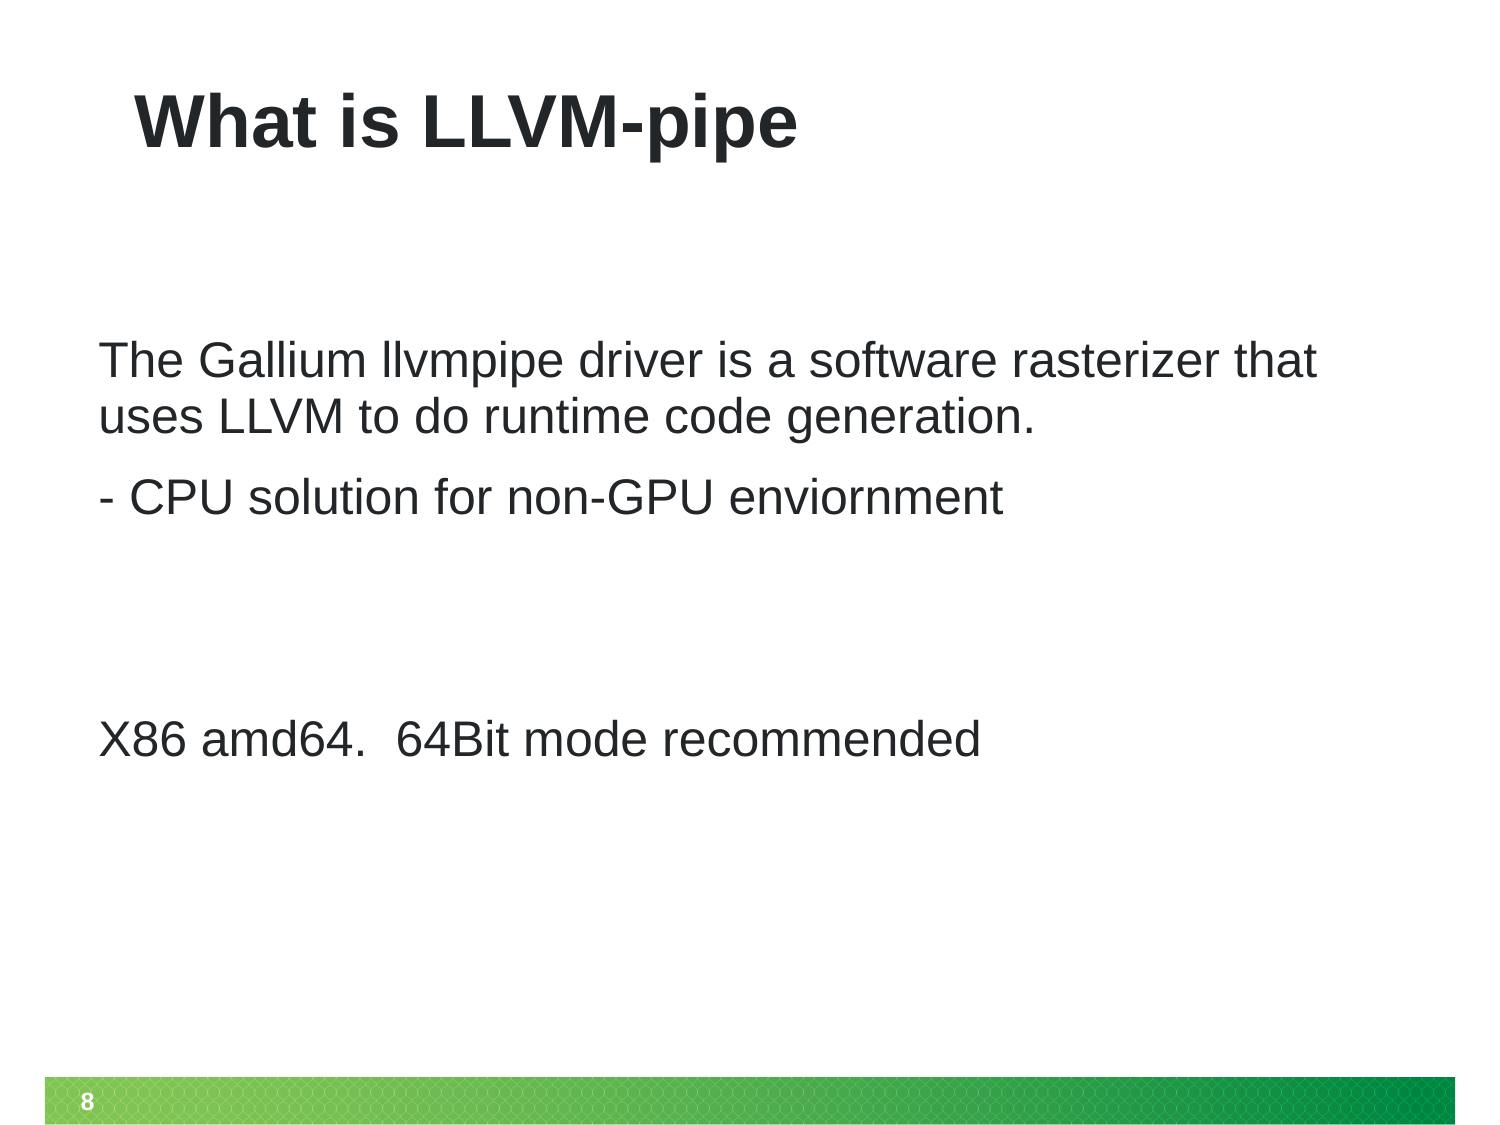

# What is LLVM-pipe
The Gallium llvmpipe driver is a software rasterizer that uses LLVM to do runtime code generation.
- CPU solution for non-GPU enviornment
X86 amd64. 64Bit mode recommended